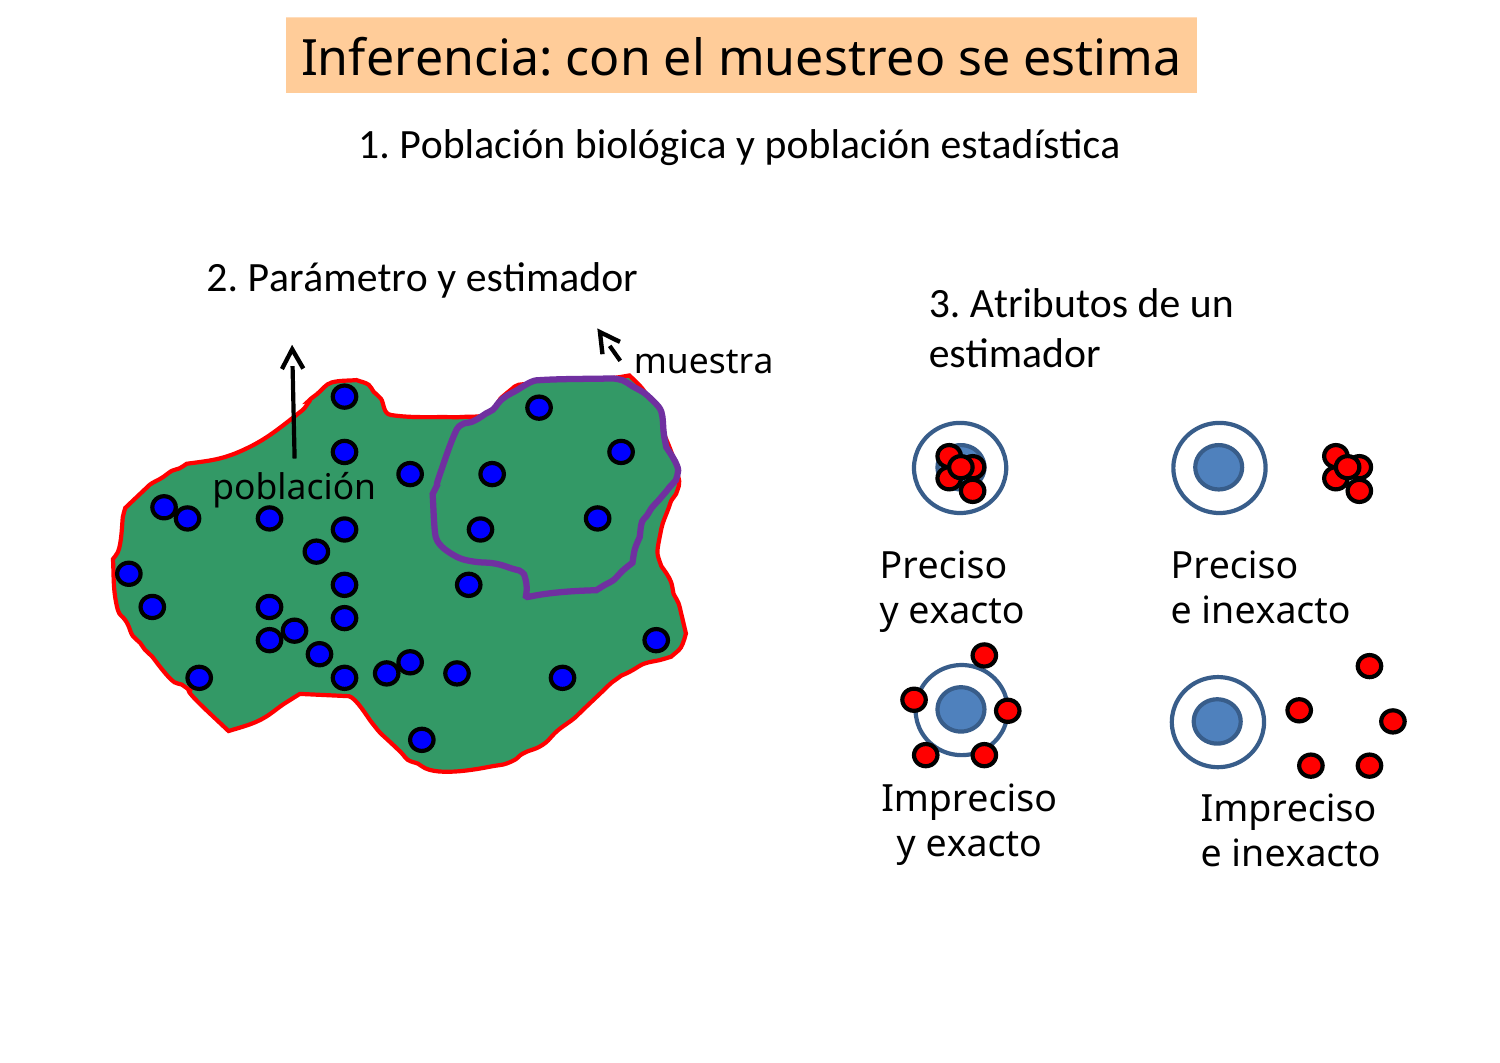

Inferencia: con el muestreo se estima
1. Población biológica y población estadística
2. Parámetro y estimador
3. Atributos de un estimador
muestra
población
Preciso
y exacto
Preciso
e inexacto
Impreciso
y exacto
Impreciso
e inexacto